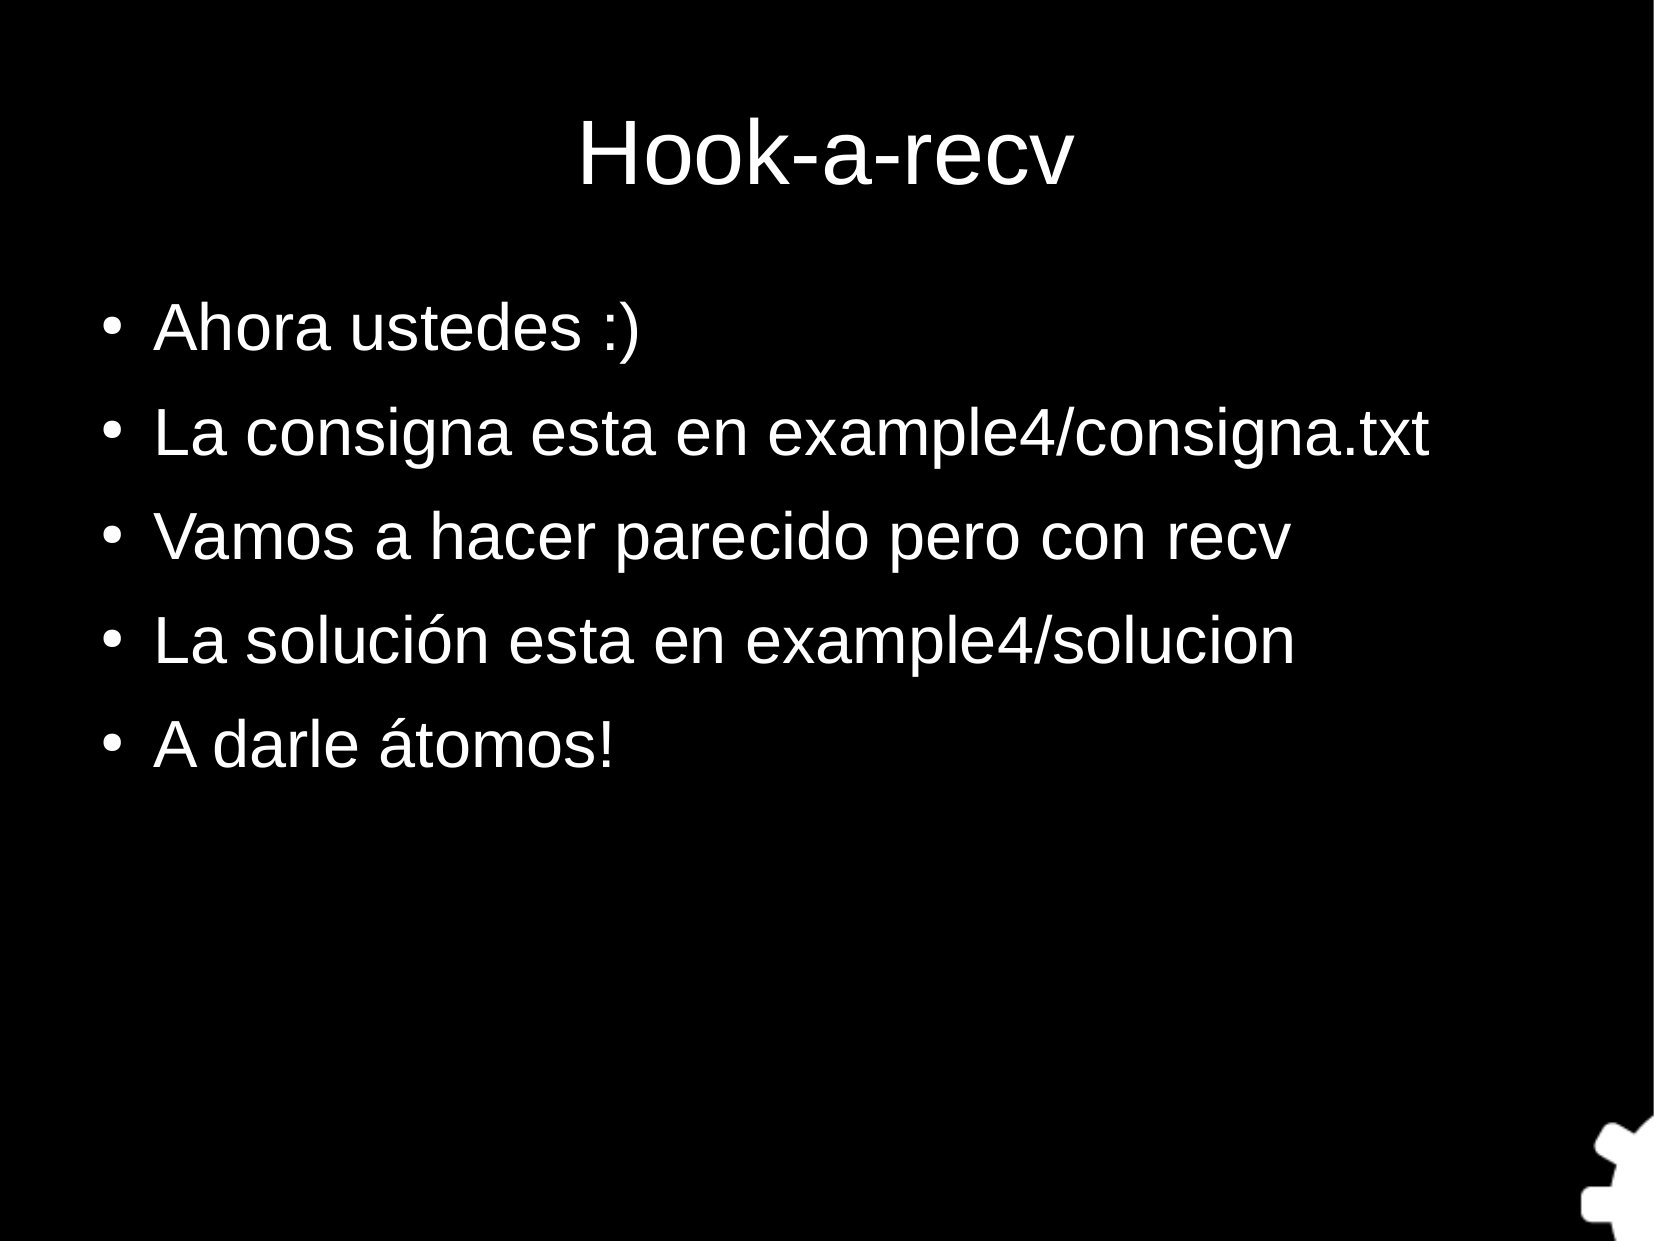

# Hook-a-recv
Ahora ustedes :)
La consigna esta en example4/consigna.txt
Vamos a hacer parecido pero con recv
La solución esta en example4/solucion
A darle átomos!